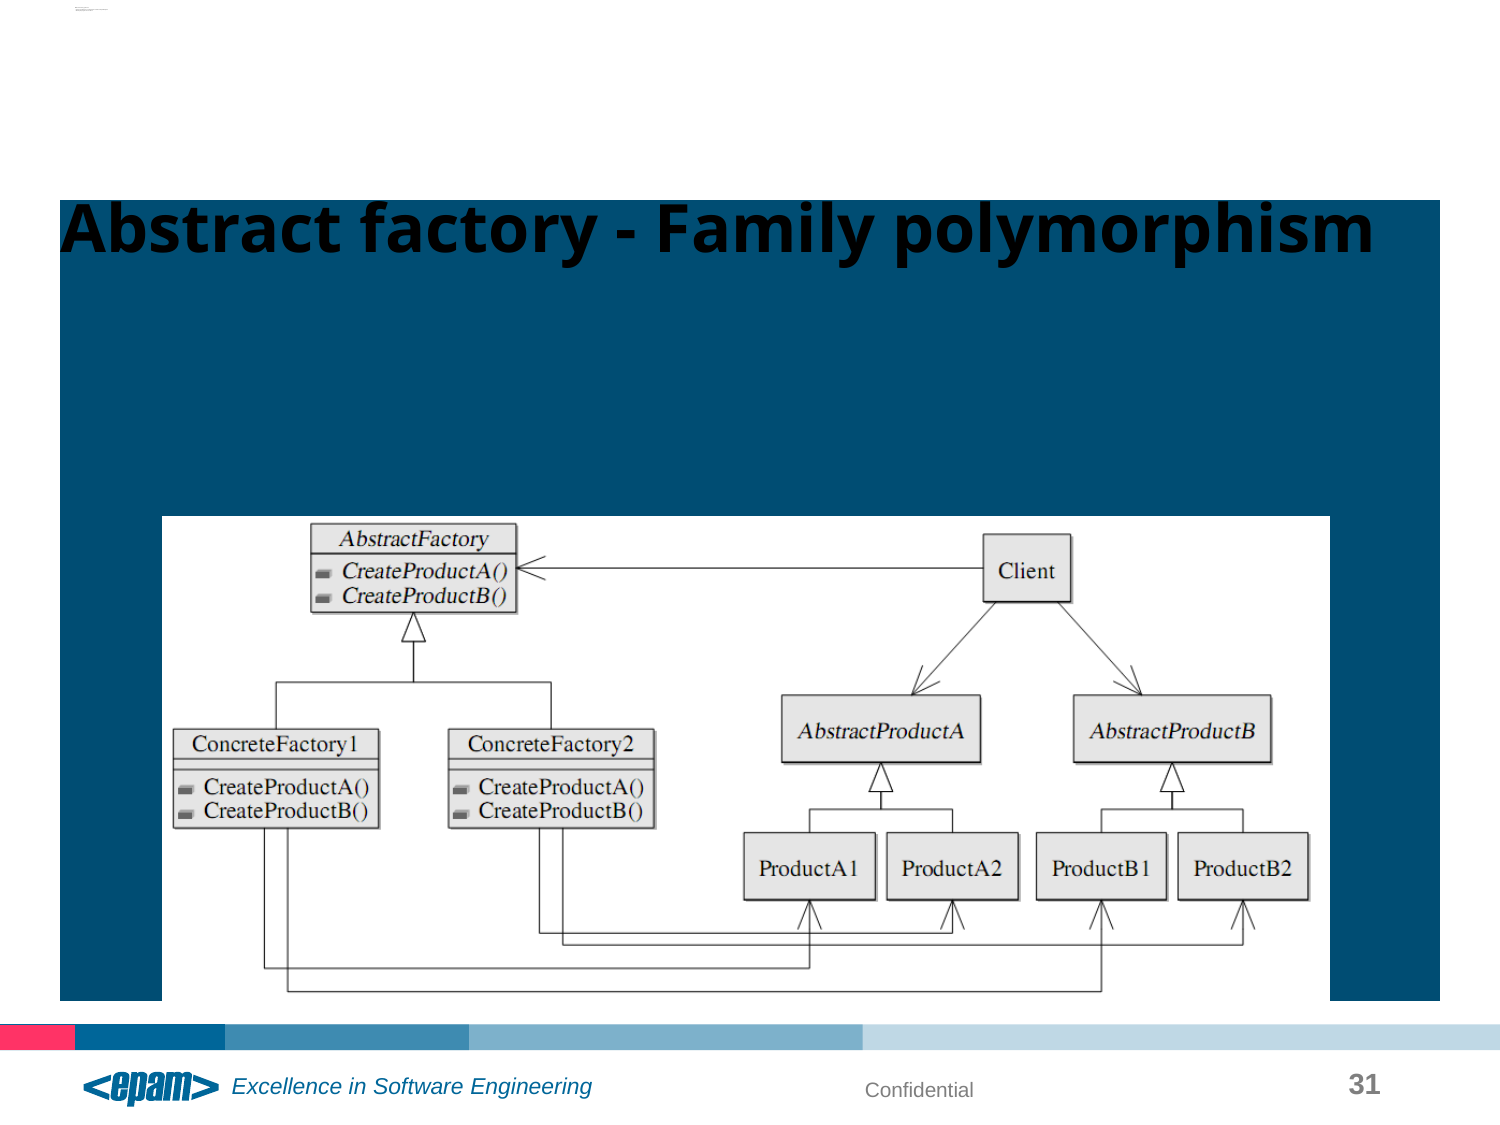

# Abstract factory pattern
provides an interface for creating families of related or dependent objects
without specifying the concrete classes
Abstract factory - Family polymorphism
Confidential